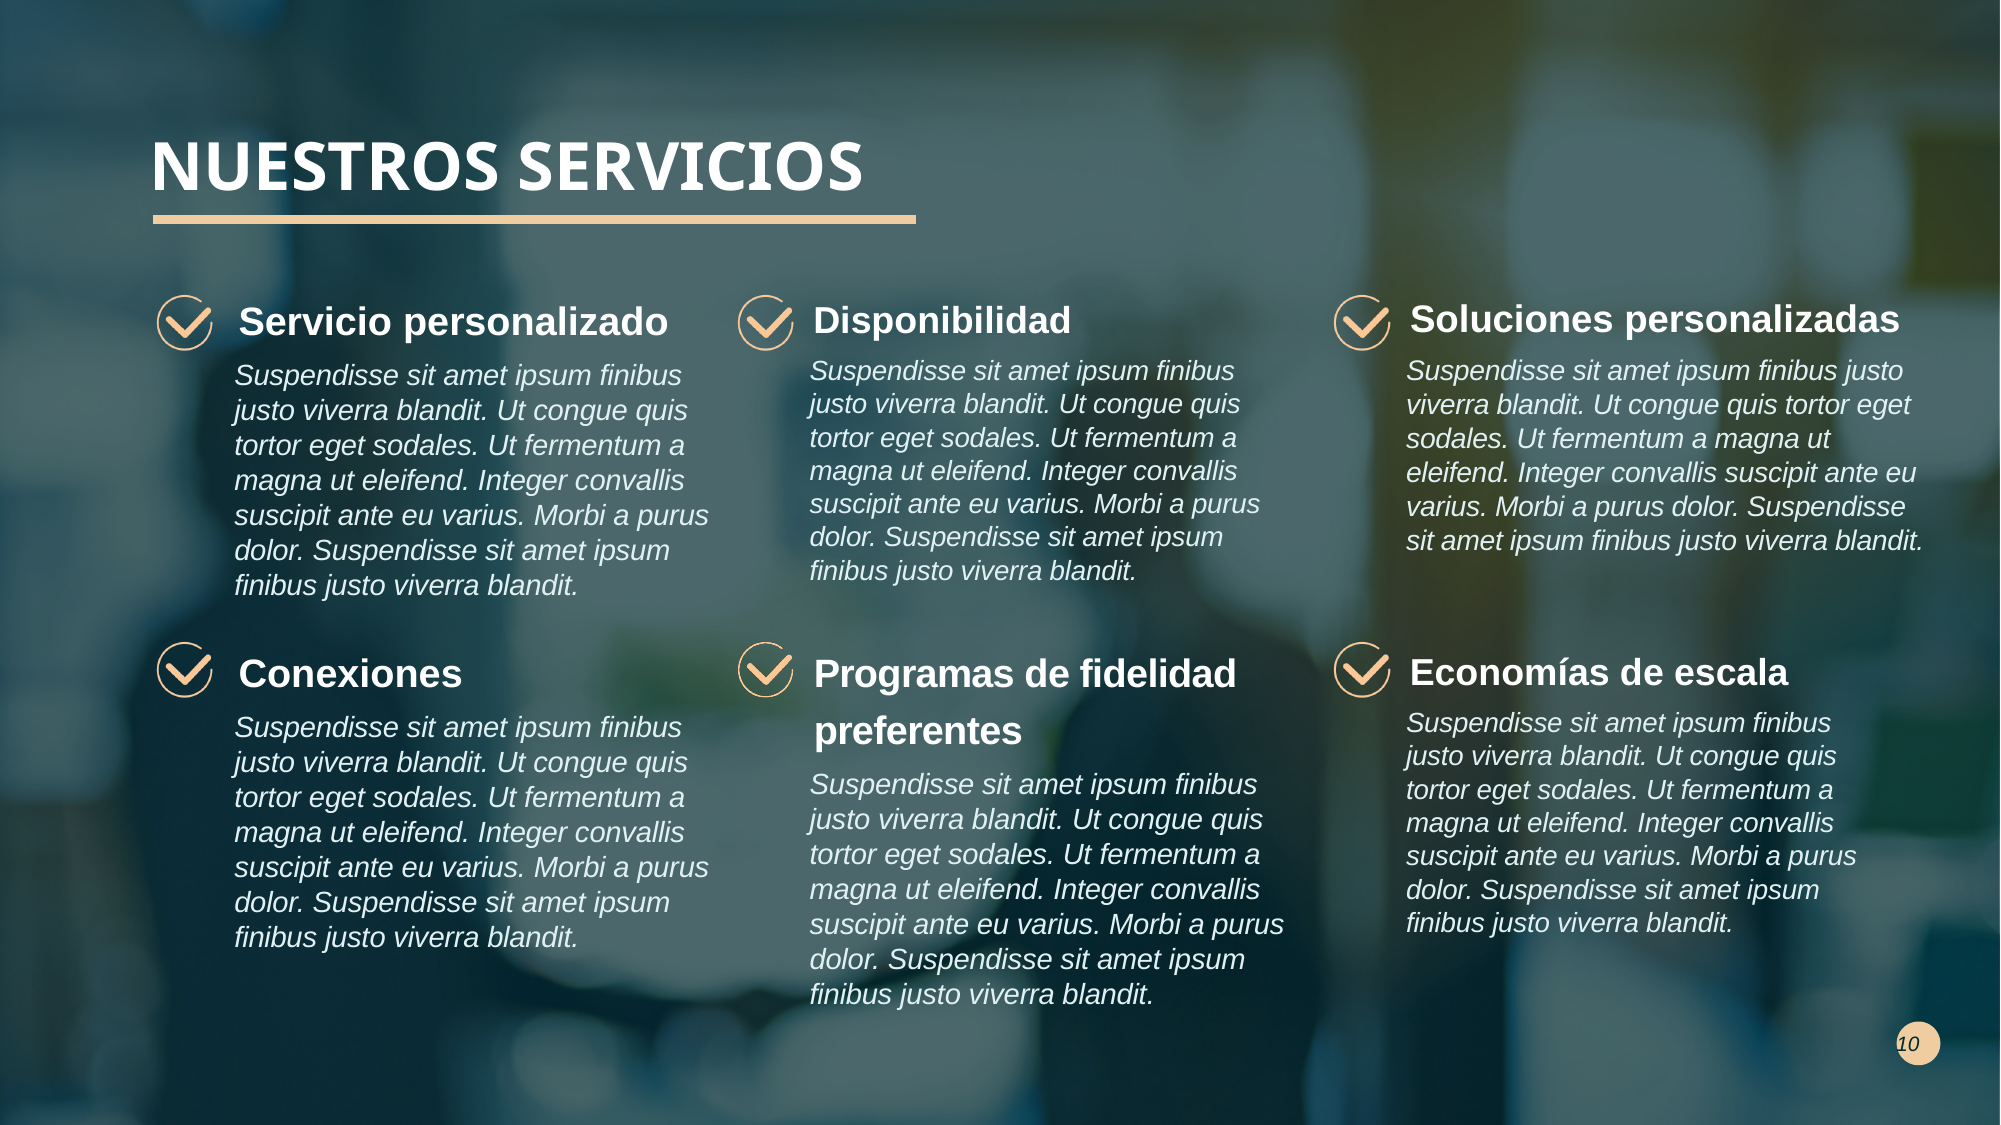

NUESTROS SERVICIOS
# Soluciones personalizadas
Suspendisse sit amet ipsum finibus justo viverra blandit. Ut congue quis tortor eget sodales. Ut fermentum a magna ut eleifend. Integer convallis suscipit ante eu varius. Morbi a purus dolor. Suspendisse sit amet ipsum finibus justo viverra blandit.
Servicio personalizado
Suspendisse sit amet ipsum finibus justo viverra blandit. Ut congue quis tortor eget sodales. Ut fermentum a magna ut eleifend. Integer convallis suscipit ante eu varius. Morbi a purus dolor. Suspendisse sit amet ipsum finibus justo viverra blandit.
Disponibilidad
Suspendisse sit amet ipsum finibus justo viverra blandit. Ut congue quis tortor eget sodales. Ut fermentum a magna ut eleifend. Integer convallis suscipit ante eu varius. Morbi a purus dolor. Suspendisse sit amet ipsum finibus justo viverra blandit.
Conexiones
Suspendisse sit amet ipsum finibus justo viverra blandit. Ut congue quis tortor eget sodales. Ut fermentum a magna ut eleifend. Integer convallis suscipit ante eu varius. Morbi a purus dolor. Suspendisse sit amet ipsum finibus justo viverra blandit.
Programas de fidelidad preferentes
Suspendisse sit amet ipsum finibus justo viverra blandit. Ut congue quis tortor eget sodales. Ut fermentum a magna ut eleifend. Integer convallis suscipit ante eu varius. Morbi a purus dolor. Suspendisse sit amet ipsum finibus justo viverra blandit.
Economías de escala
Suspendisse sit amet ipsum finibus justo viverra blandit. Ut congue quis tortor eget sodales. Ut fermentum a magna ut eleifend. Integer convallis suscipit ante eu varius. Morbi a purus dolor. Suspendisse sit amet ipsum finibus justo viverra blandit.